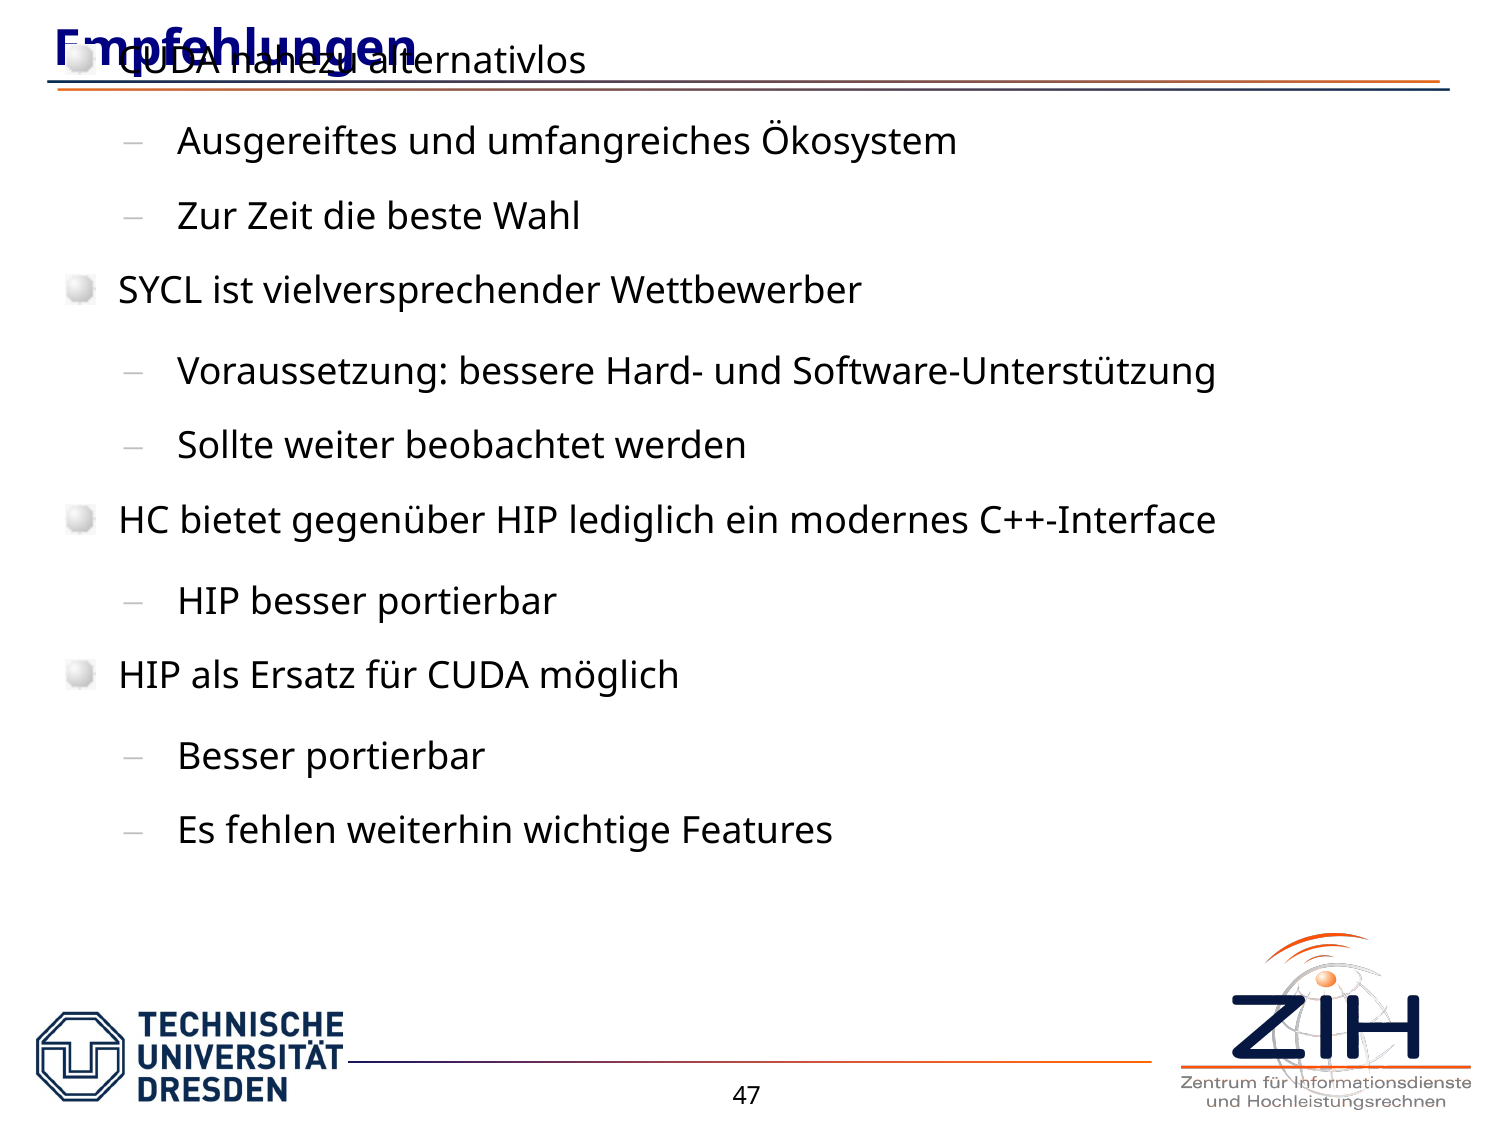

# Empfehlungen
CUDA nahezu alternativlos
Ausgereiftes und umfangreiches Ökosystem
Zur Zeit die beste Wahl
SYCL ist vielversprechender Wettbewerber
Voraussetzung: bessere Hard- und Software-Unterstützung
Sollte weiter beobachtet werden
HC bietet gegenüber HIP lediglich ein modernes C++-Interface
HIP besser portierbar
HIP als Ersatz für CUDA möglich
Besser portierbar
Es fehlen weiterhin wichtige Features
47